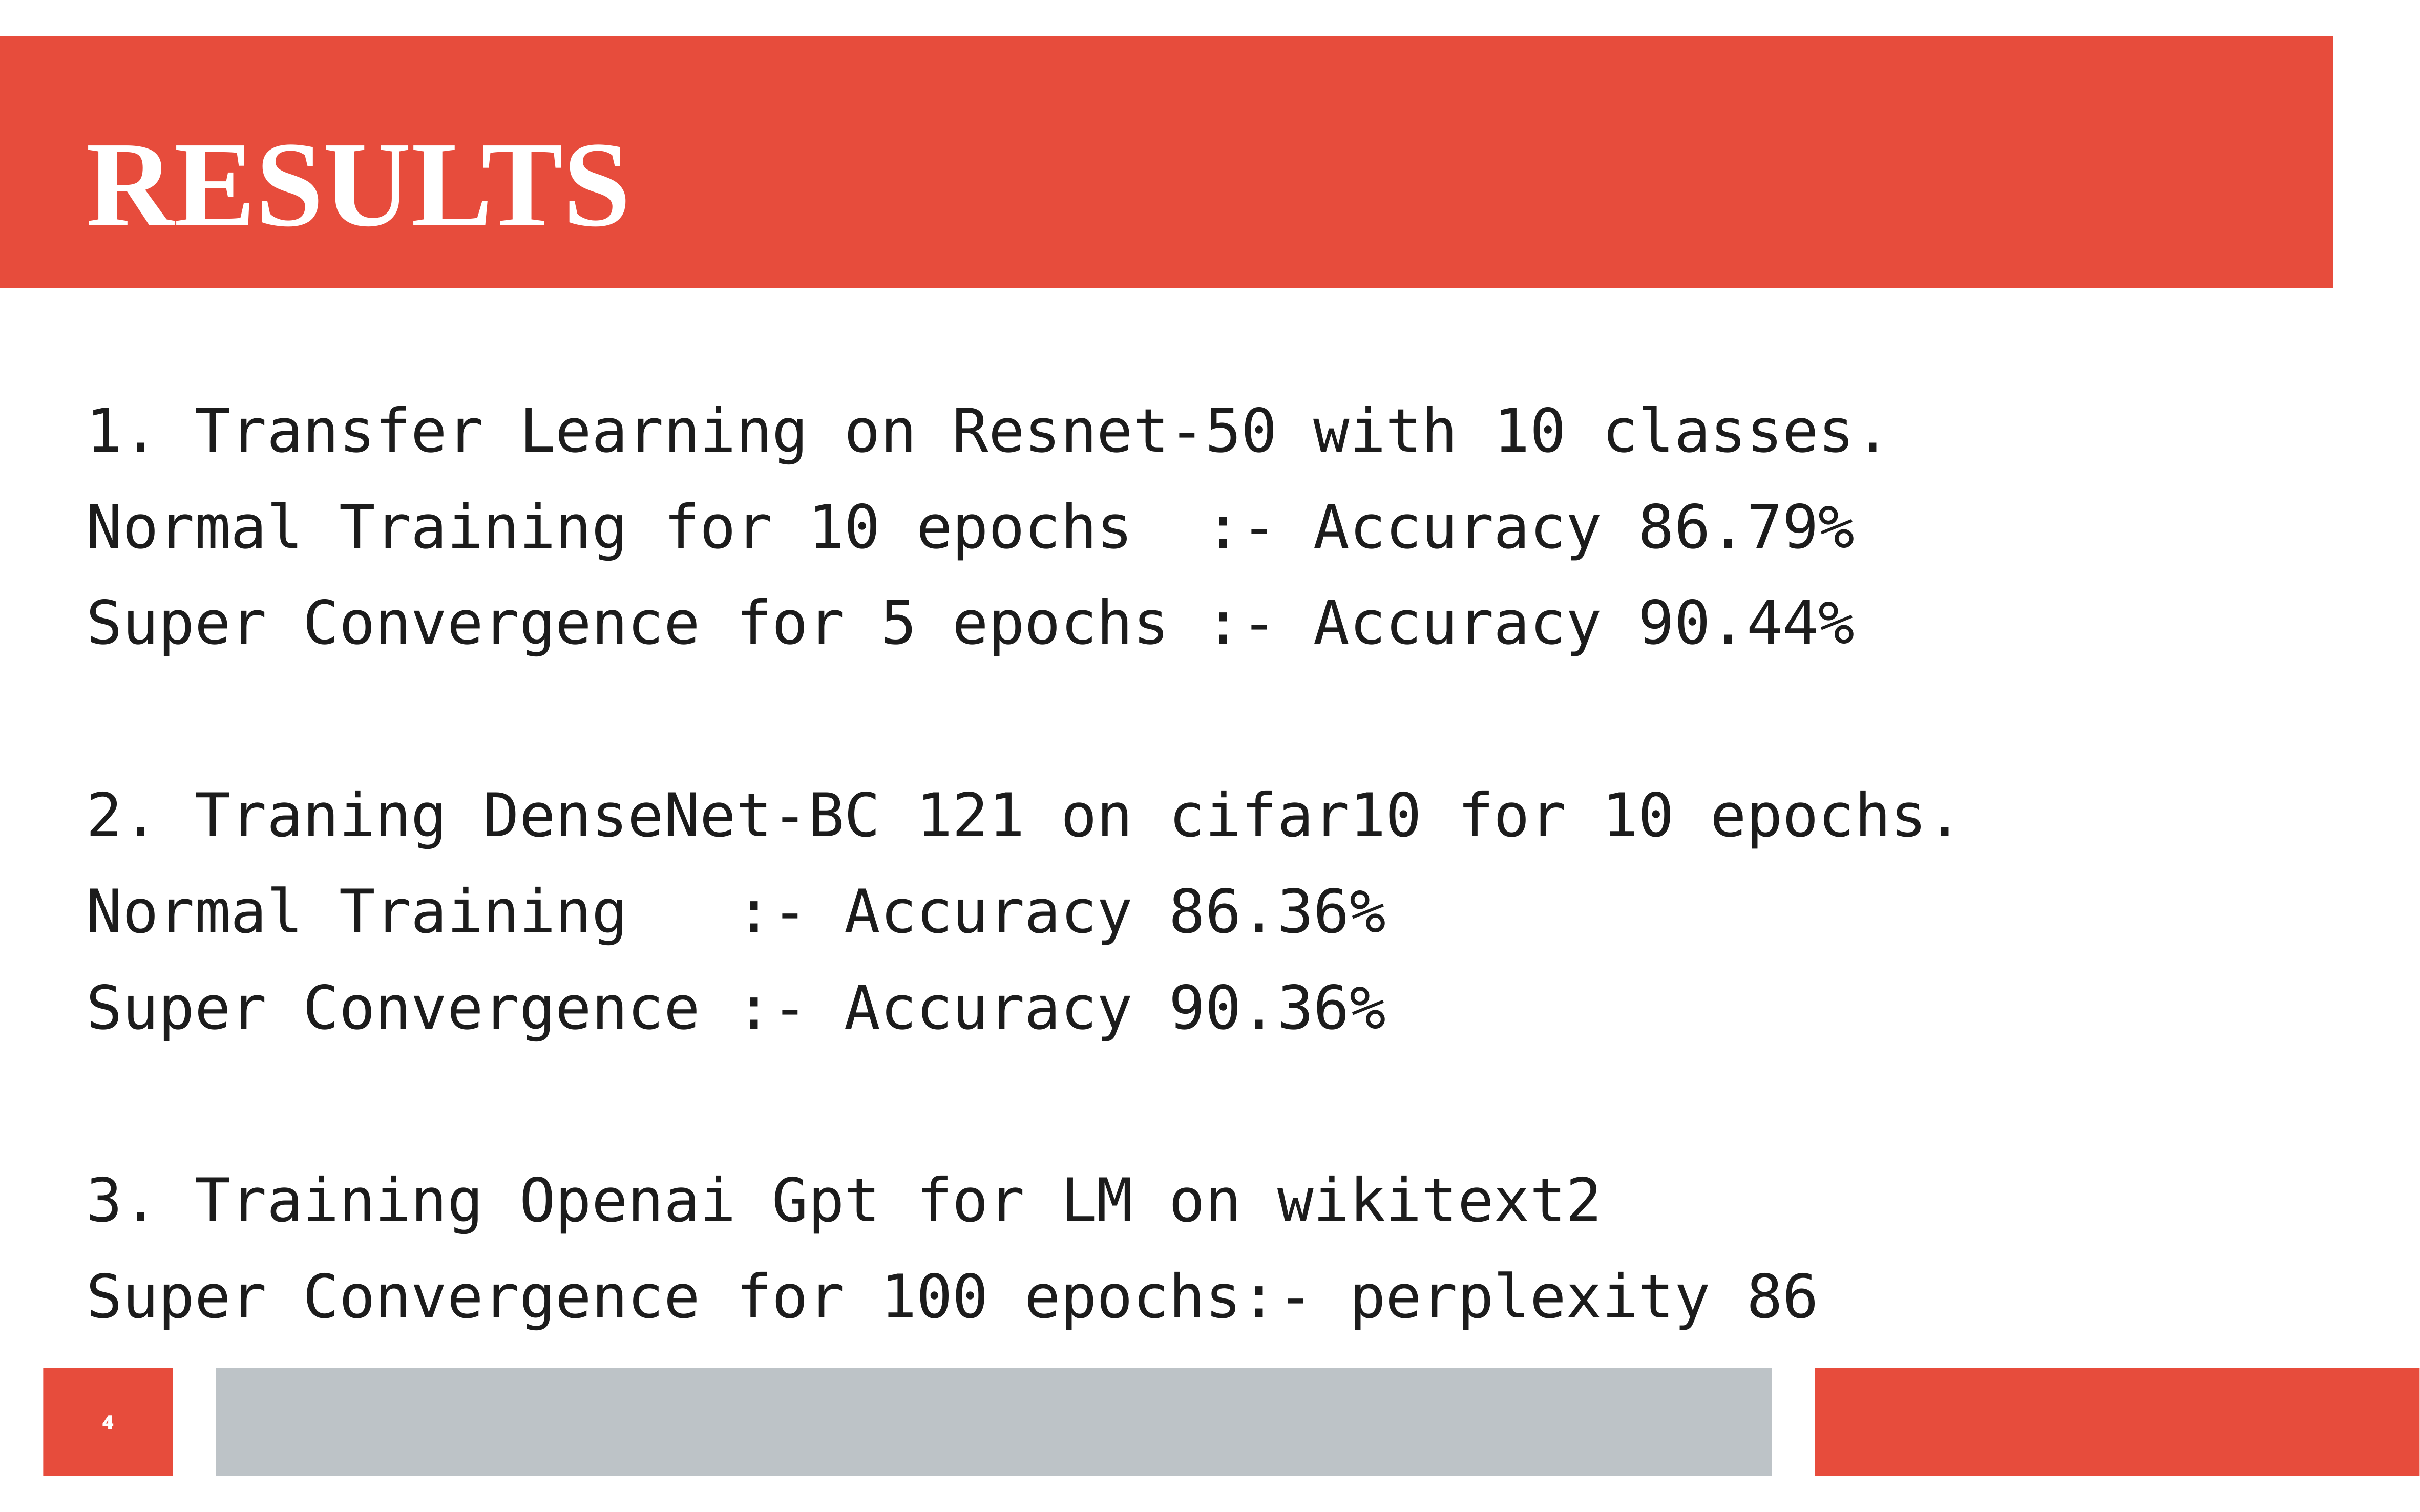

# RESULTS
1. Transfer Learning on Resnet-50 with 10 classes.
Normal Training for 10 epochs :- Accuracy 86.79%
Super Convergence for 5 epochs :- Accuracy 90.44%
2. Traning DenseNet-BC 121 on cifar10 for 10 epochs.
Normal Training :- Accuracy 86.36%
Super Convergence :- Accuracy 90.36%
3. Training Openai Gpt for LM on wikitext2
Super Convergence for 100 epochs:- perplexity 86
4